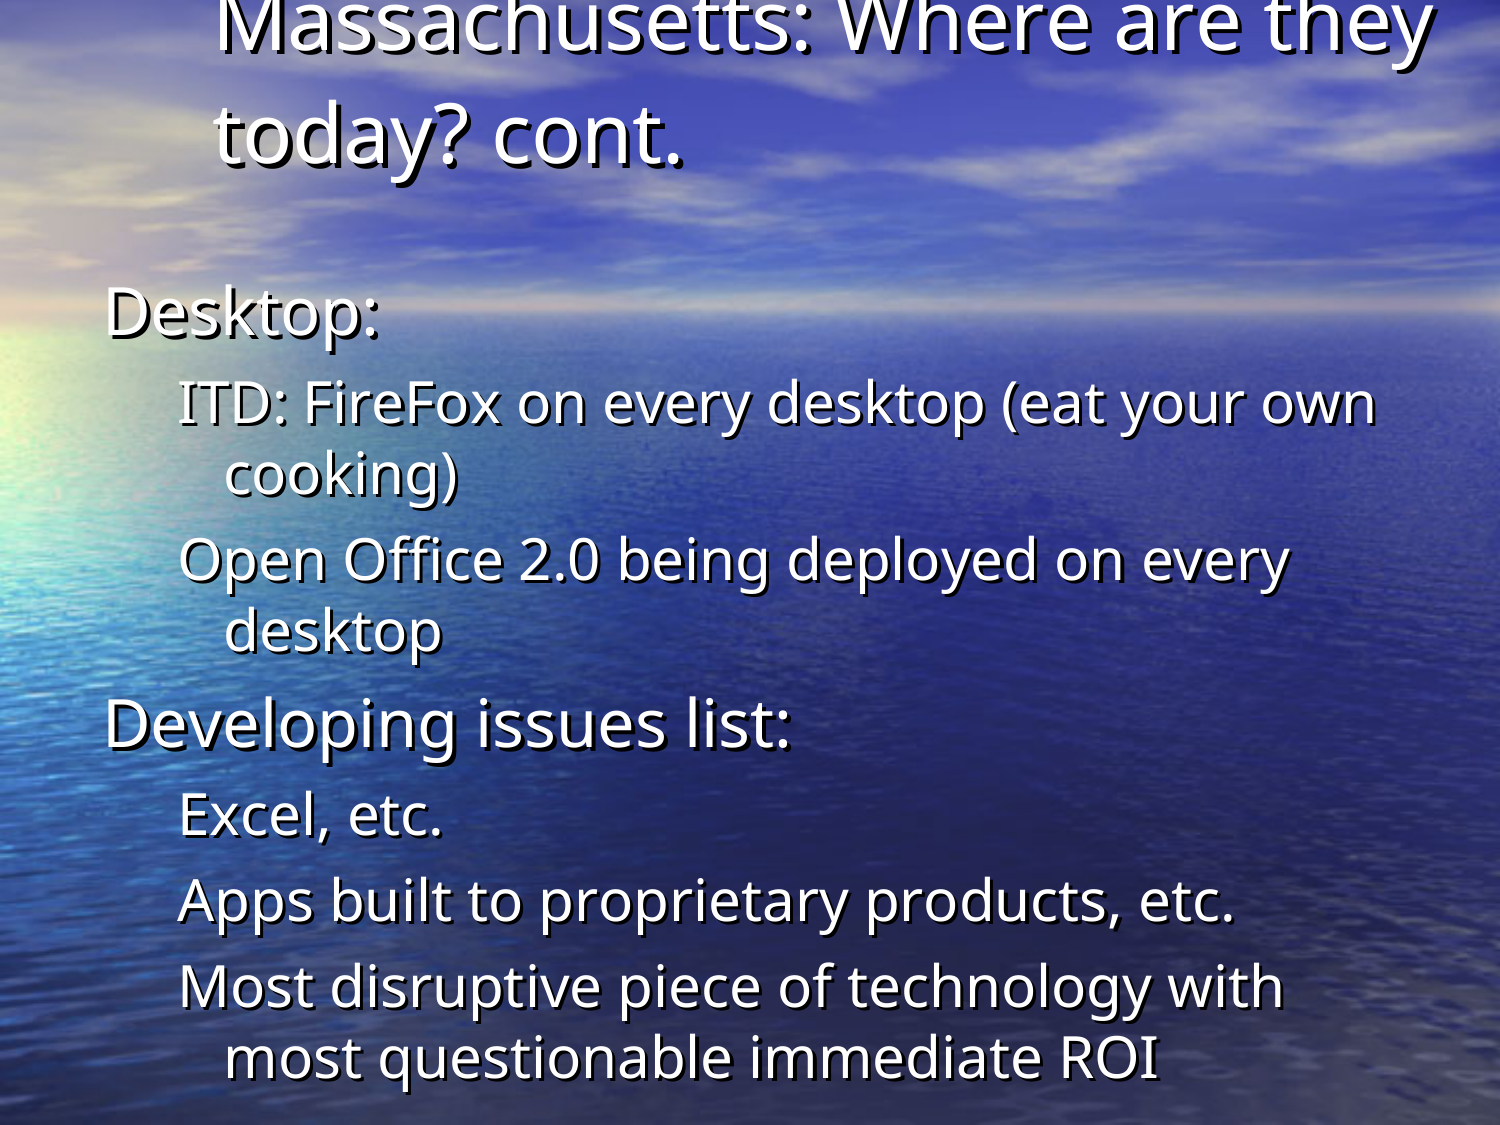

# Massachusetts: Where are they today? cont.
Desktop:
ITD: FireFox on every desktop (eat your own cooking)
Open Office 2.0 being deployed on every desktop
Developing issues list:
Excel, etc.
Apps built to proprietary products, etc.
Most disruptive piece of technology with most questionable immediate ROI